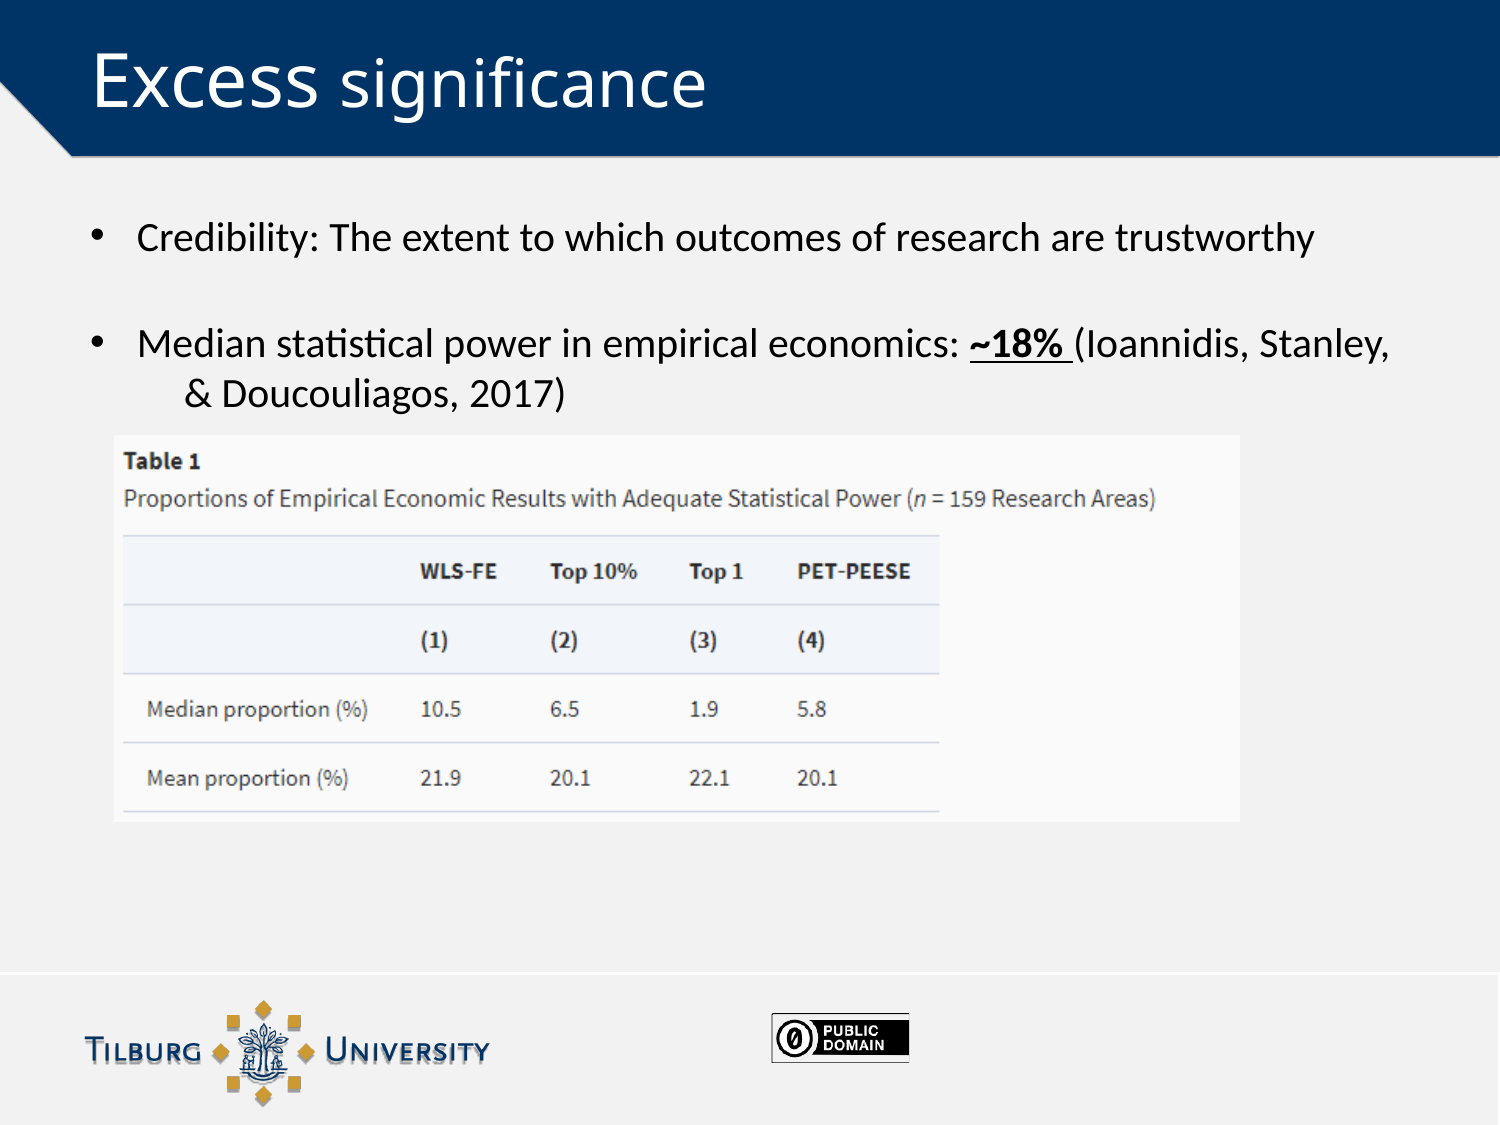

# Excess significance
Credibility: The extent to which outcomes of research are trustworthy
Median statistical power in empirical economics: ~18% (Ioannidis, Stanley, & Doucouliagos, 2017)